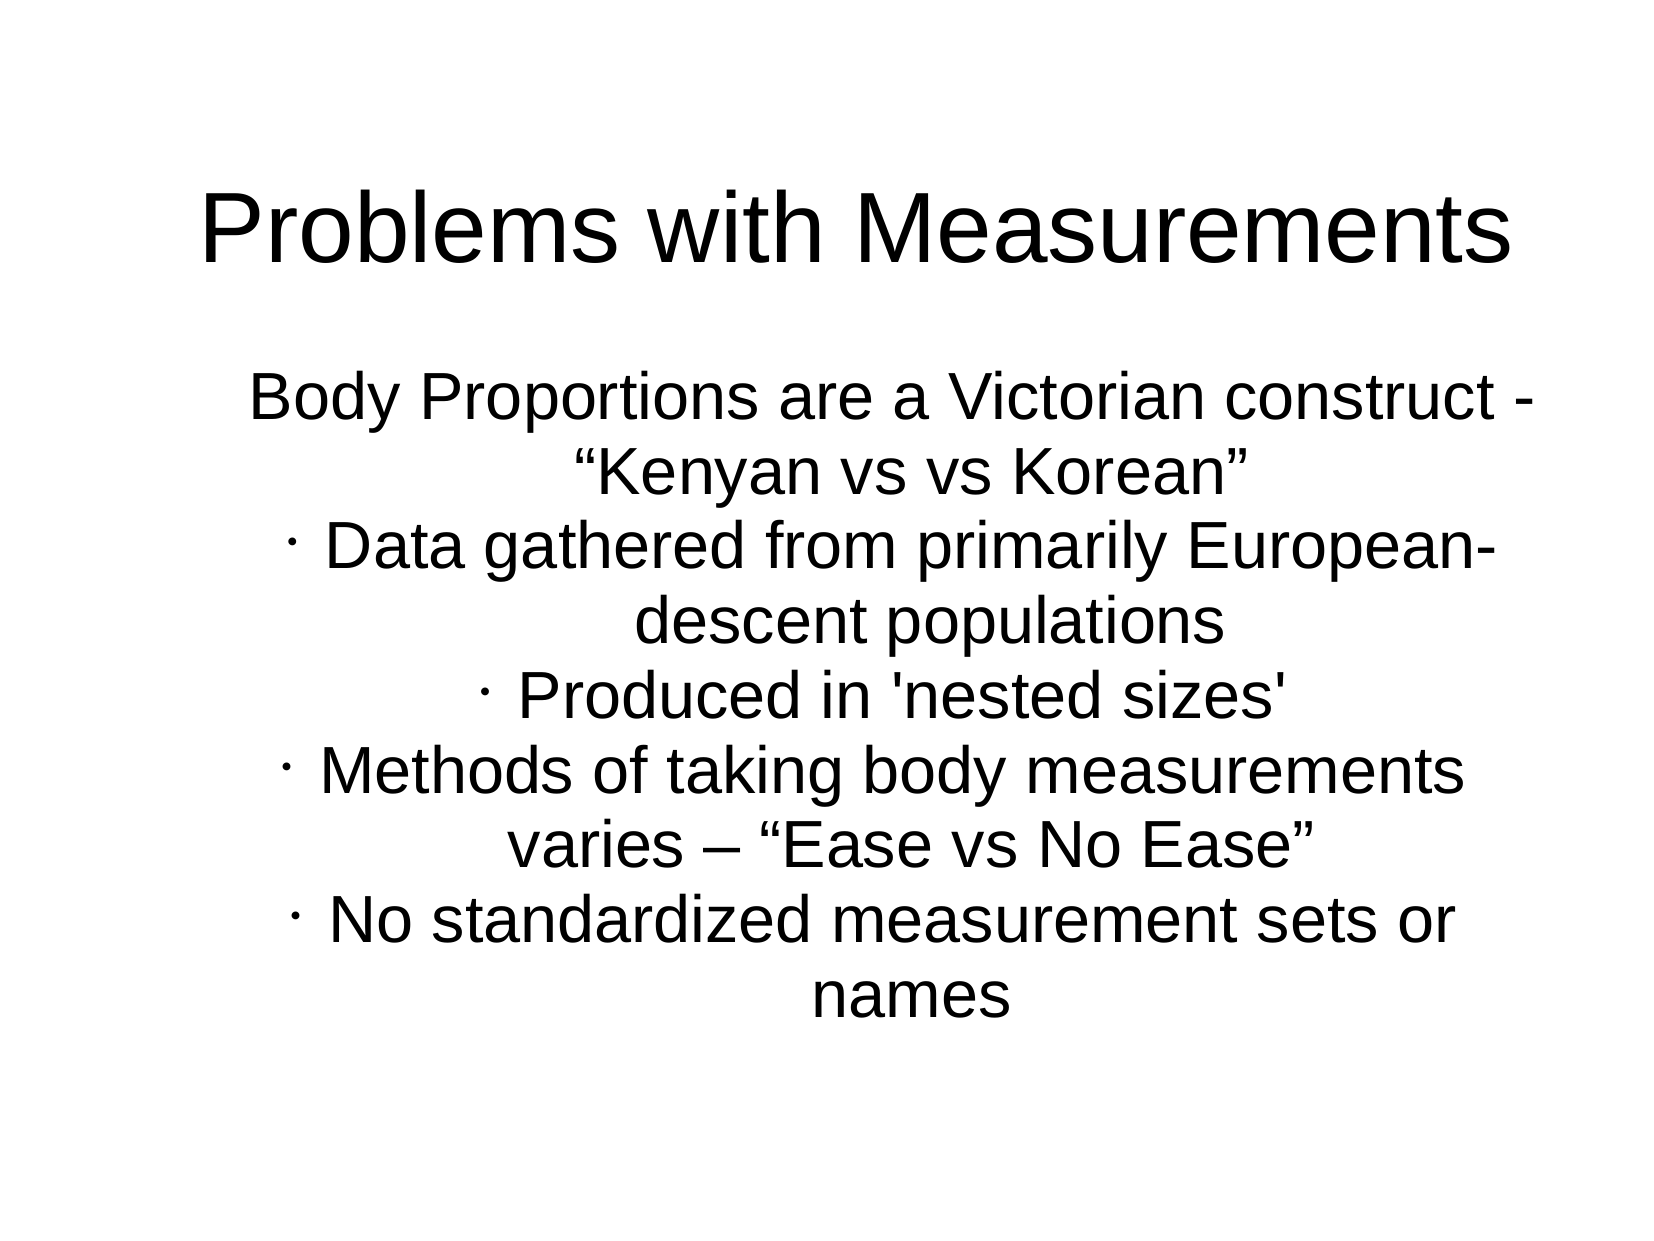

# Problems with Measurements
Body Proportions are a Victorian construct - “Kenyan vs vs Korean”
Data gathered from primarily European-descent populations
Produced in 'nested sizes'
Methods of taking body measurements varies – “Ease vs No Ease”
No standardized measurement sets or names